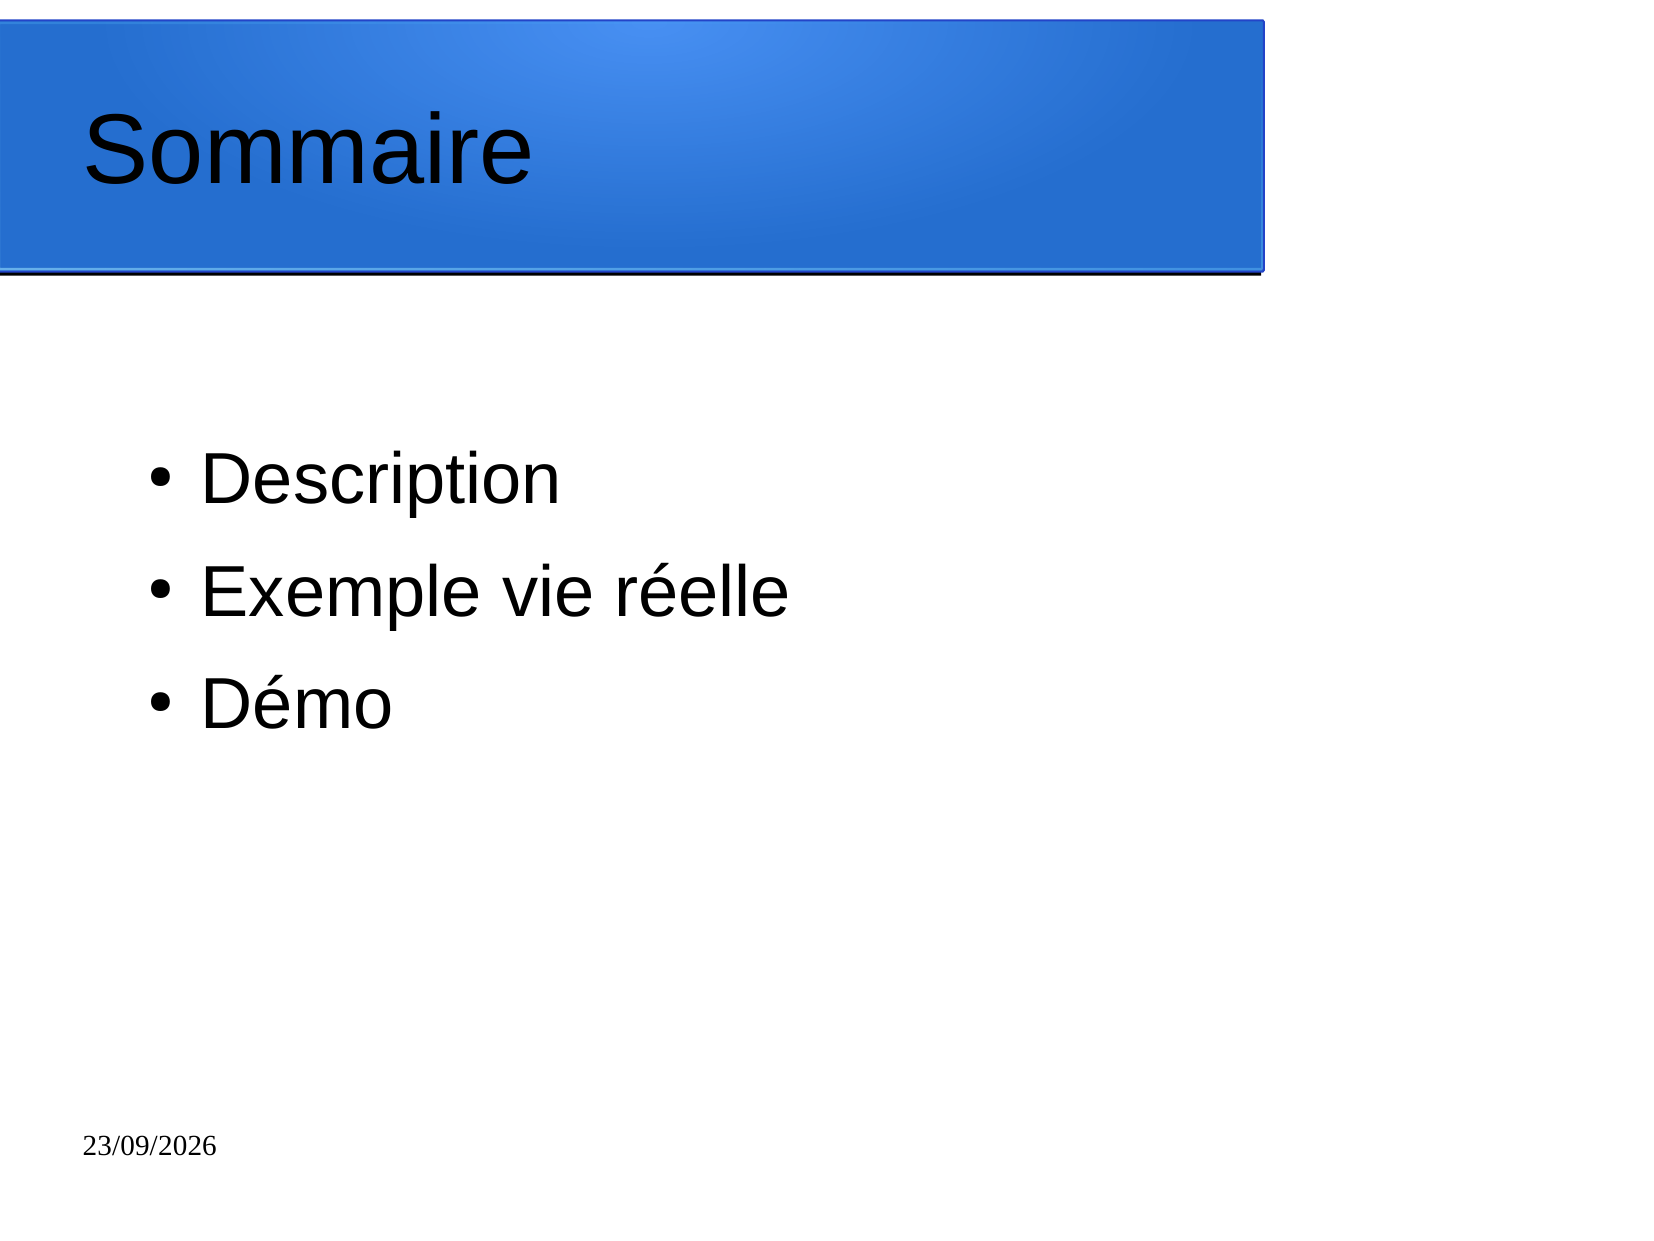

# Sommaire
Description
Exemple vie réelle
Démo